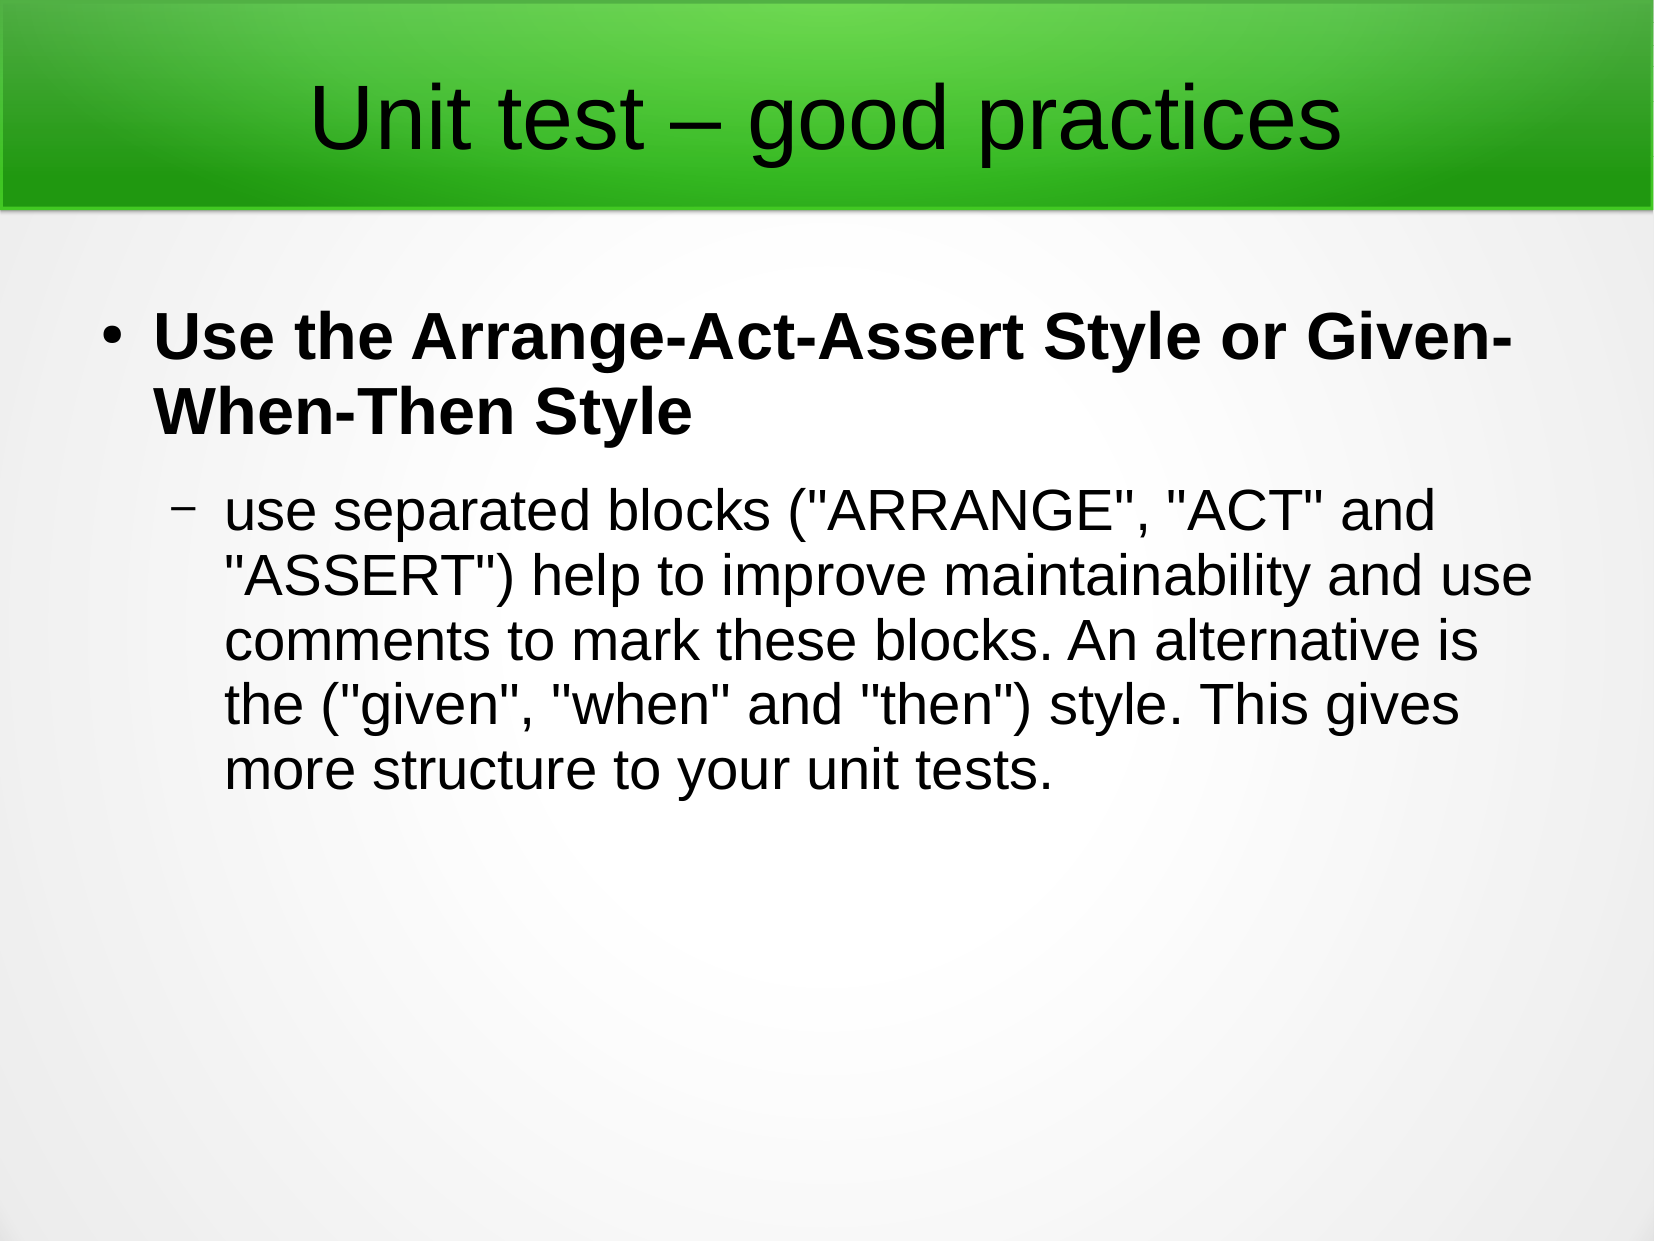

# Unit test – good practices
Use the Arrange-Act-Assert Style or Given-When-Then Style
use separated blocks ("ARRANGE", "ACT" and "ASSERT") help to improve maintainability and use comments to mark these blocks. An alternative is the ("given", "when" and "then") style. This gives more structure to your unit tests.